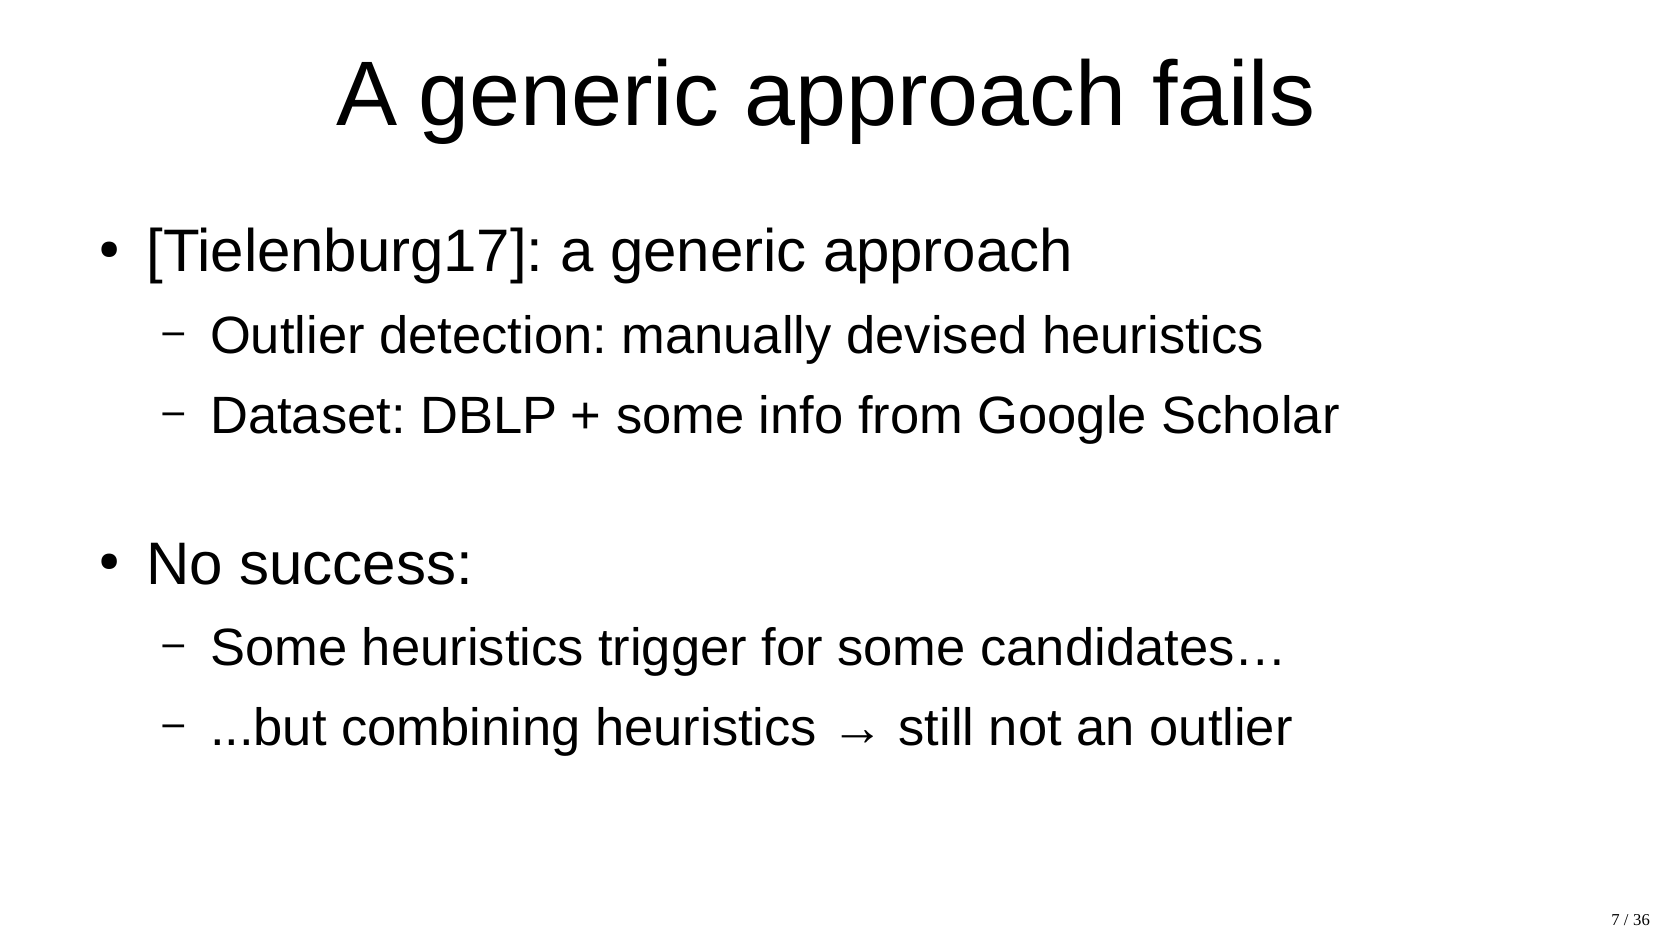

# A generic approach fails
[Tielenburg17]: a generic approach
Outlier detection: manually devised heuristics
Dataset: DBLP + some info from Google Scholar
No success:
Some heuristics trigger for some candidates…
...but combining heuristics → still not an outlier
7